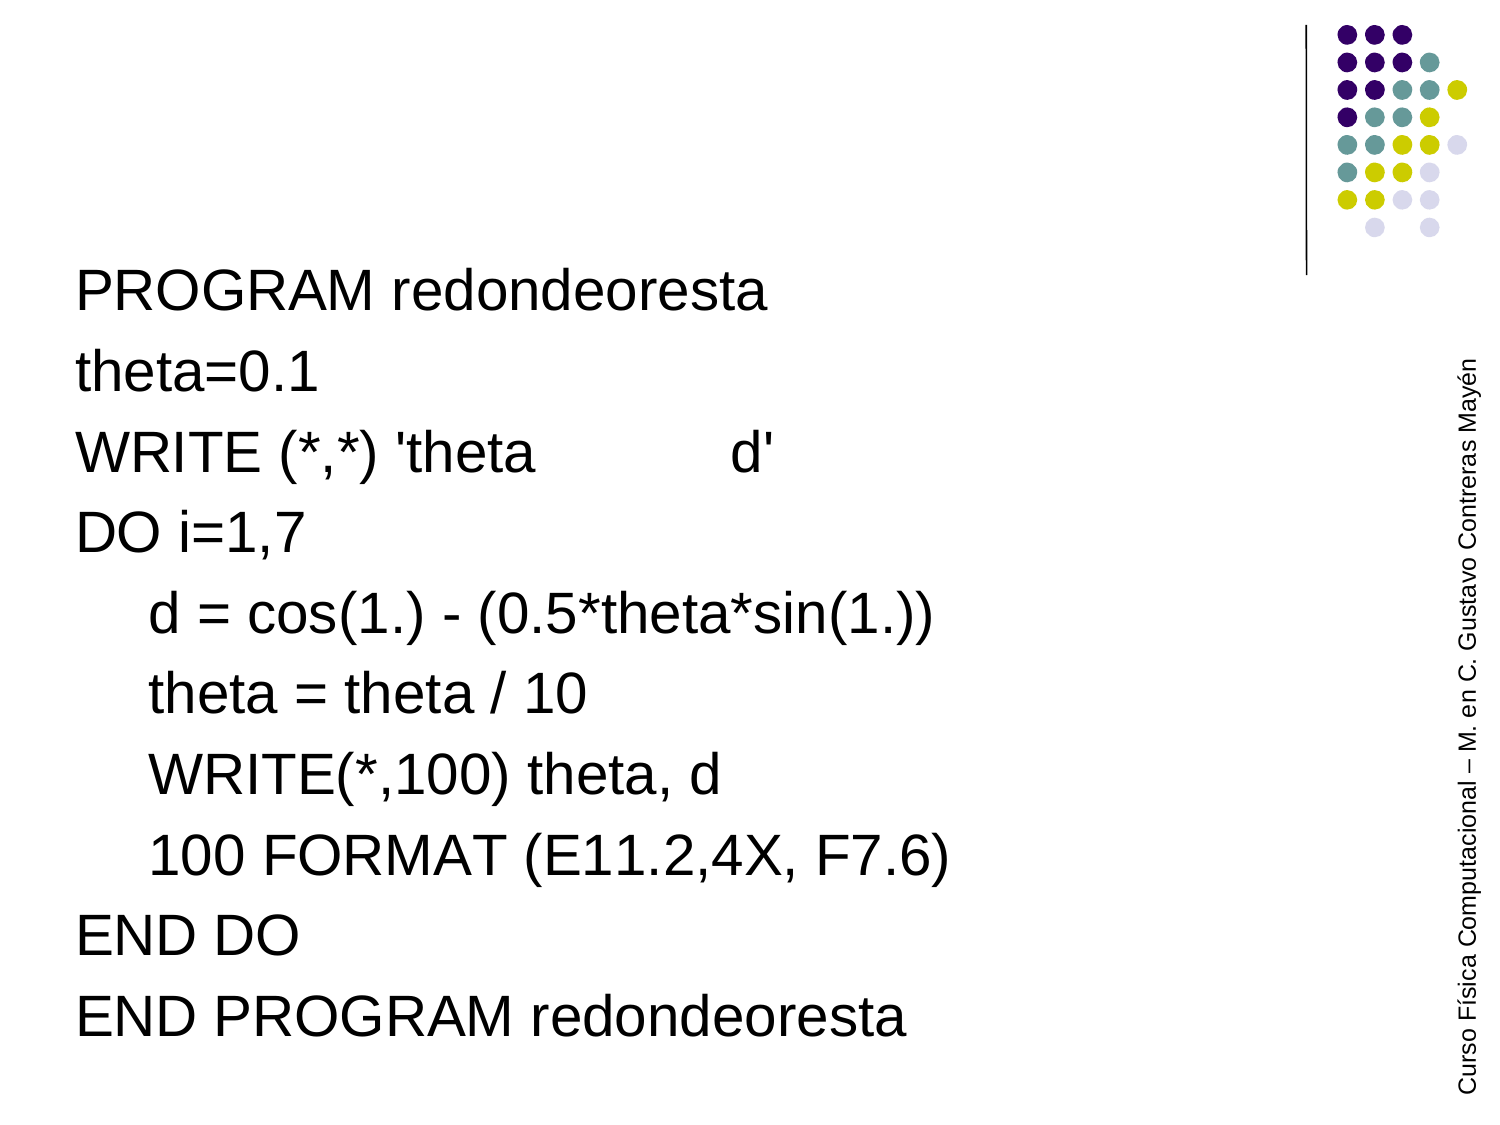

#
PROGRAM redondeoresta
theta=0.1
WRITE (*,*) 'theta d'
DO i=1,7
	d = cos(1.) - (0.5*theta*sin(1.))
	theta = theta / 10
	WRITE(*,100) theta, d
	100 FORMAT (E11.2,4X, F7.6)
END DO
END PROGRAM redondeoresta